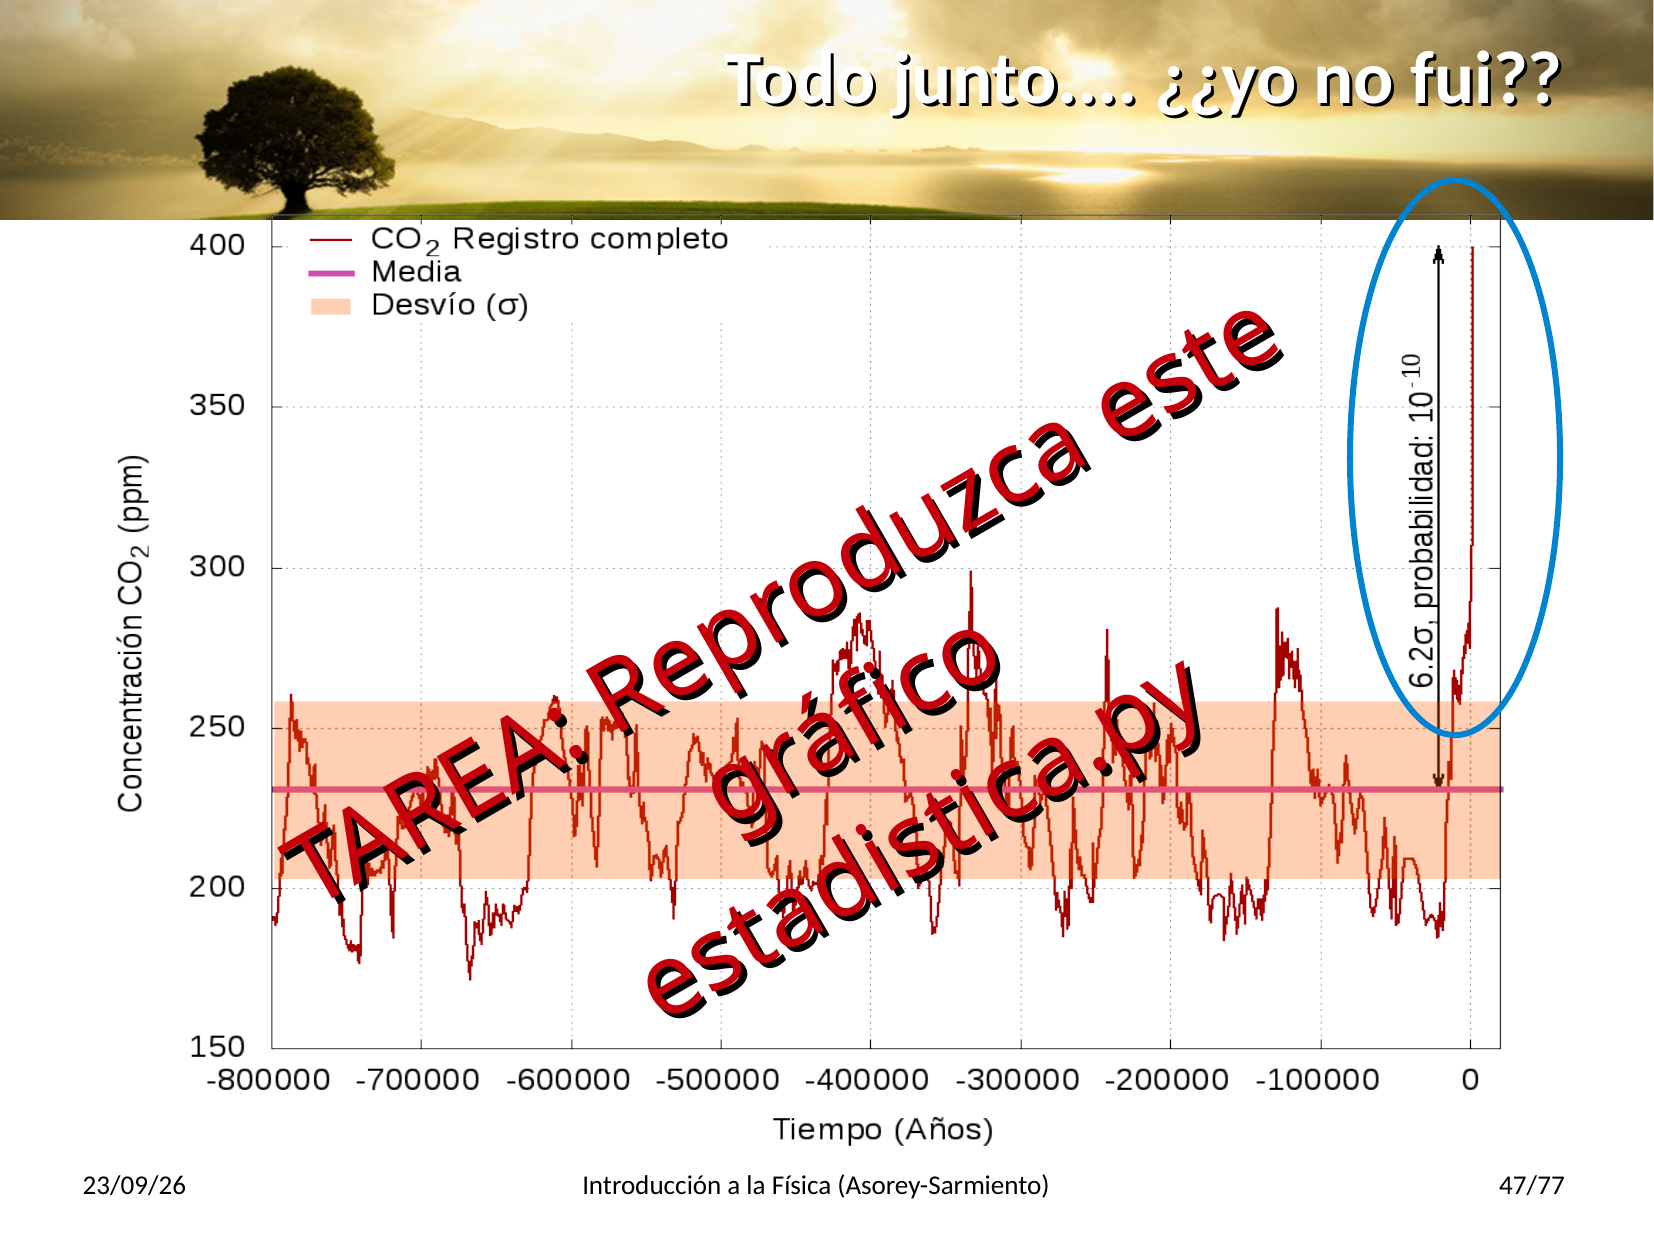

# Todo junto.... ¿¿yo no fui??
TAREA: Reproduzca este gráfico
estadistica.py
Introducción a la Física (Asorey-Sarmiento)
47